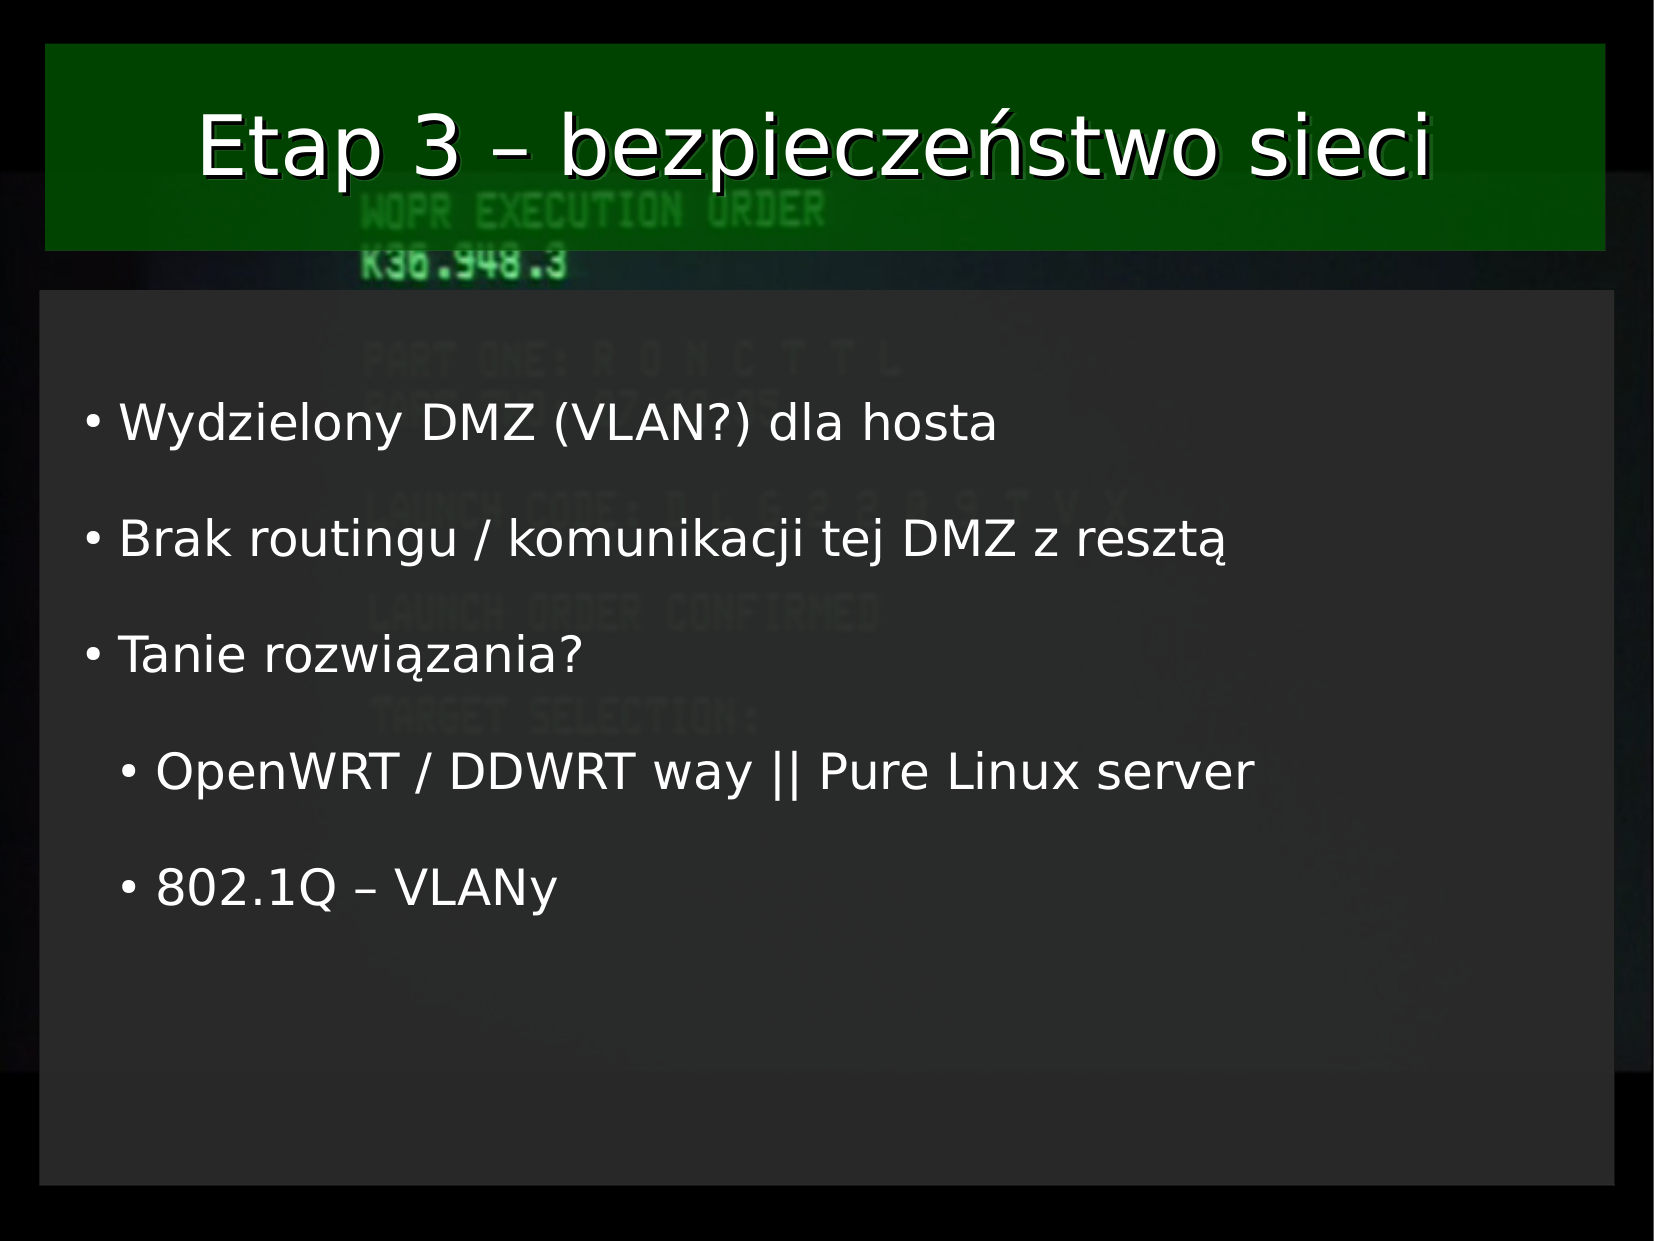

# Etap 3 – bezpieczeństwo sieci
 Wydzielony DMZ (VLAN?) dla hosta
 Brak routingu / komunikacji tej DMZ z resztą
 Tanie rozwiązania?
OpenWRT / DDWRT way || Pure Linux server
802.1Q – VLANy